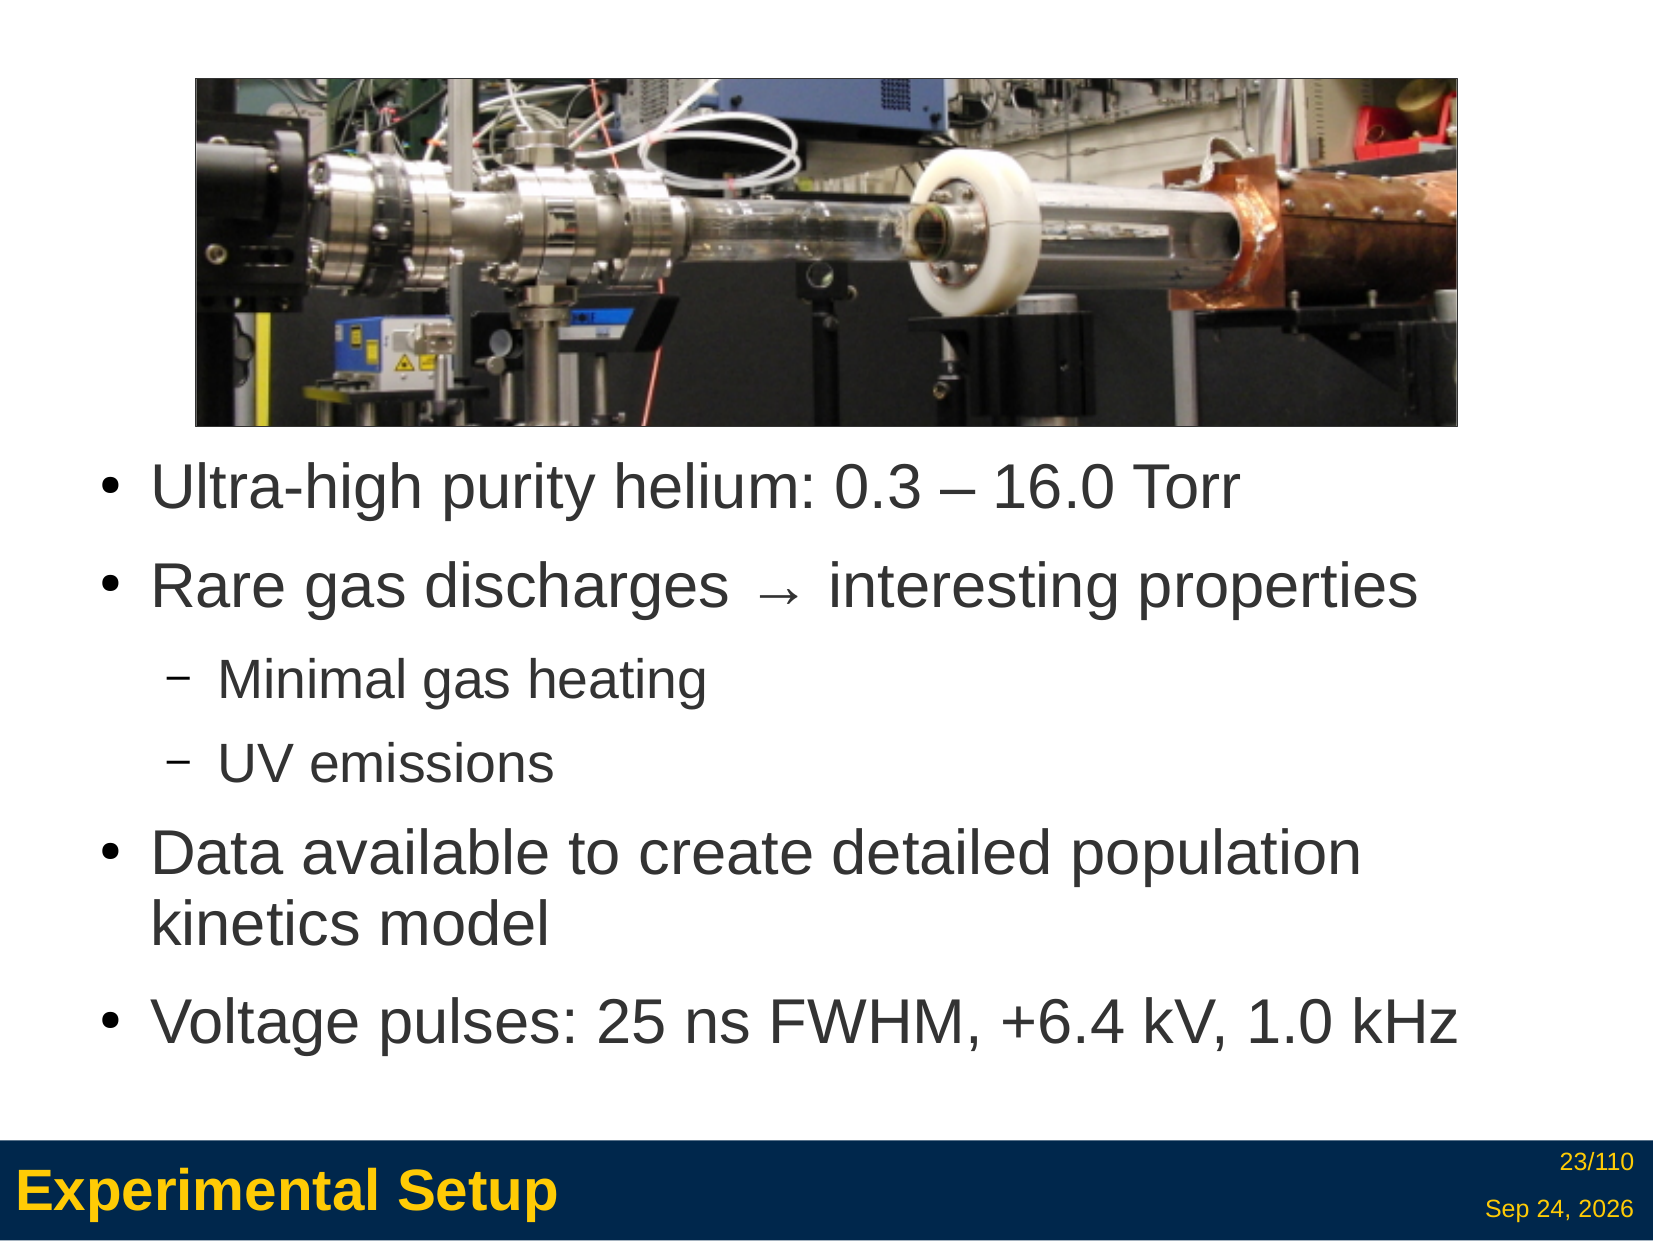

Ultra-high purity helium: 0.3 – 16.0 Torr
Rare gas discharges → interesting properties
Minimal gas heating
UV emissions
Data available to create detailed population kinetics model
Voltage pulses: 25 ns FWHM, +6.4 kV, 1.0 kHz
# Experimental Setup
23